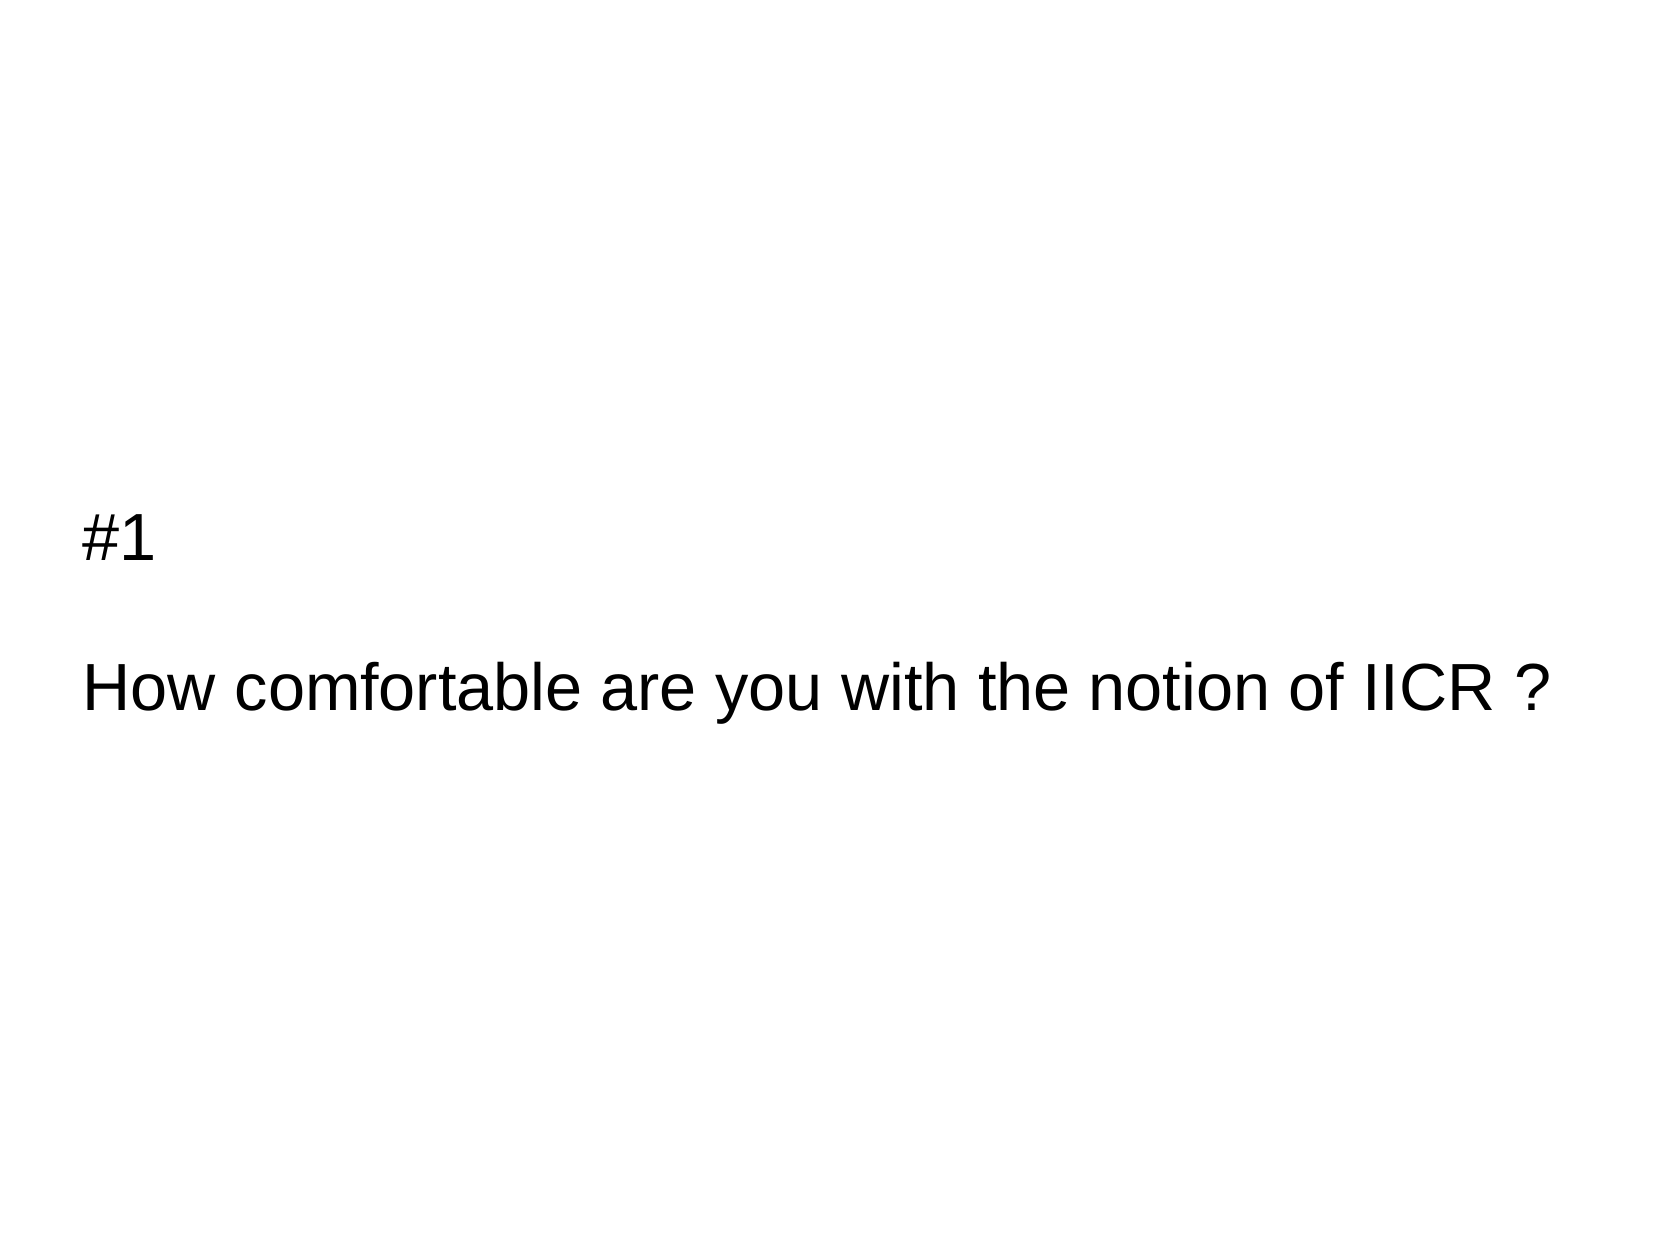

# #1
How comfortable are you with the notion of IICR ?